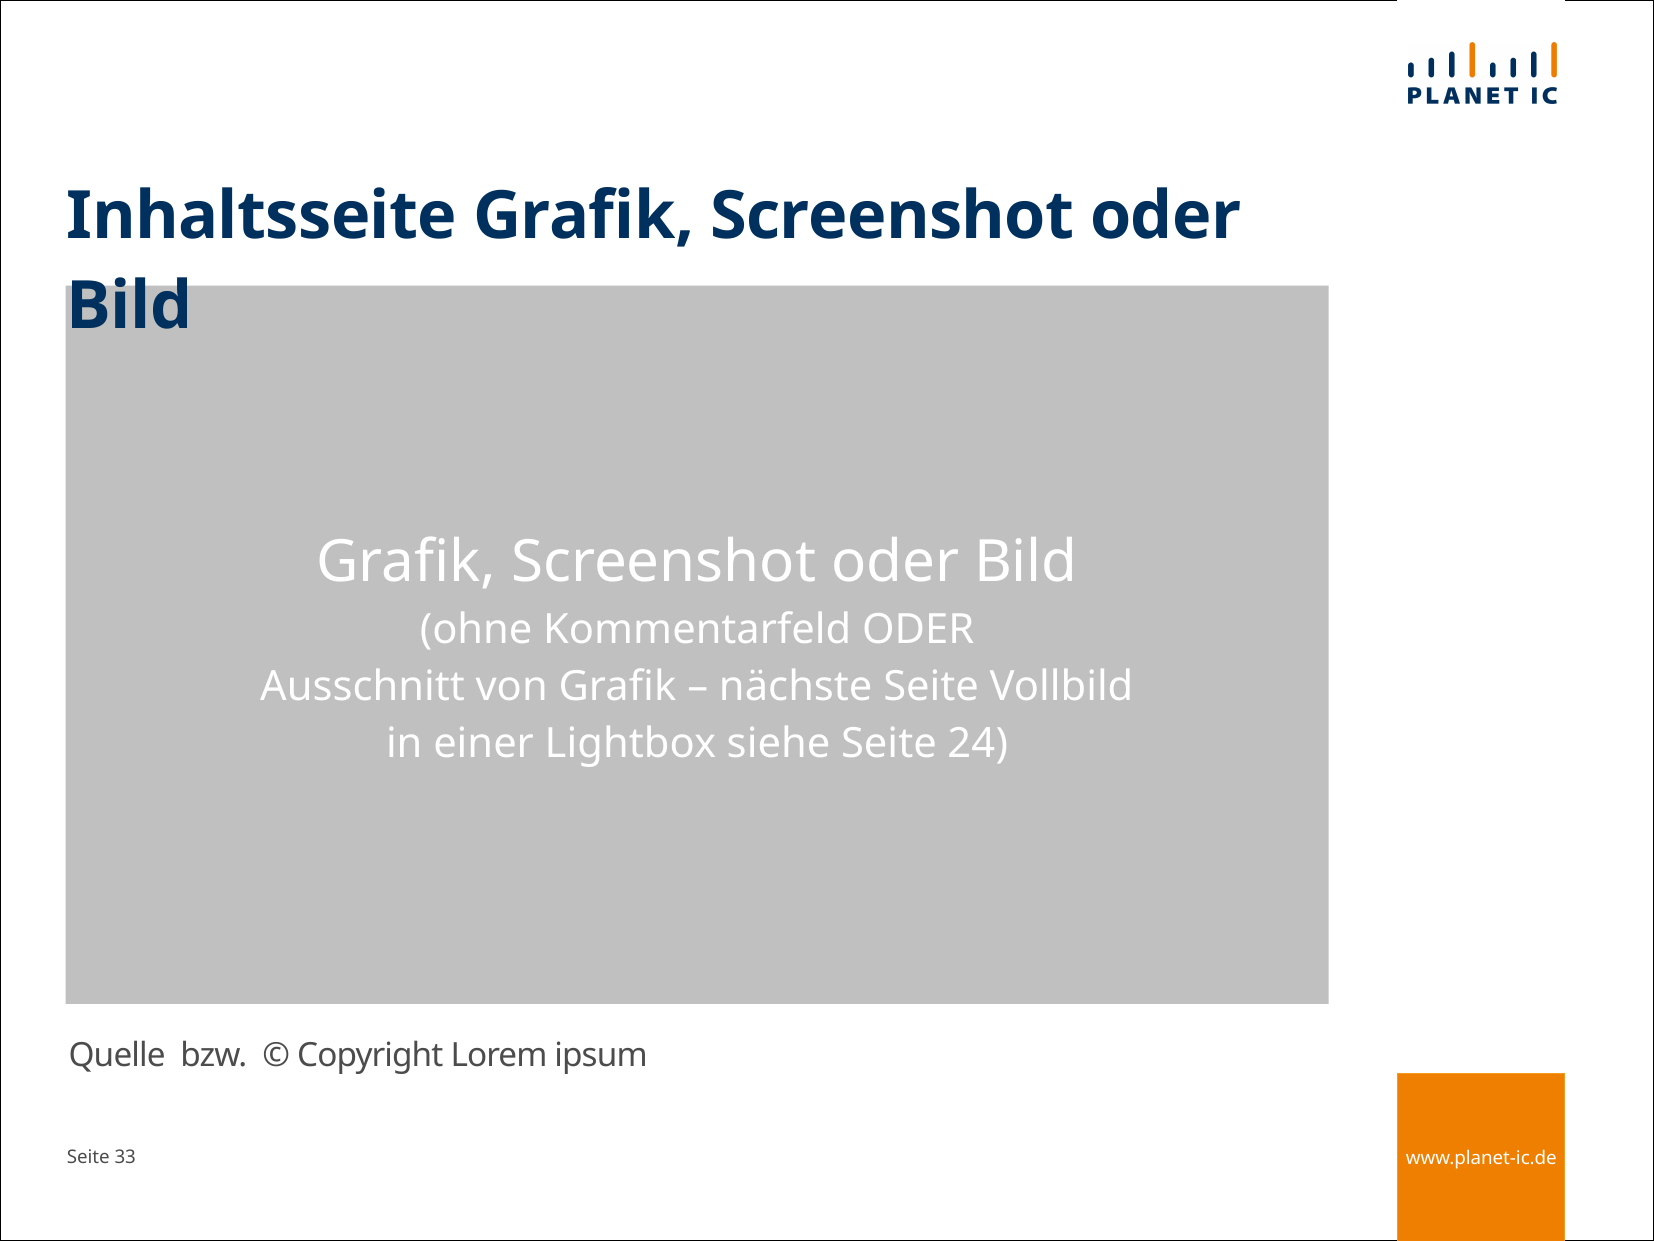

Inhaltsseite Grafik, Screenshot oder Bild
Grafik, Screenshot oder Bild
(ohne Kommentarfeld ODER
Ausschnitt von Grafik – nächste Seite Vollbild
in einer Lightbox siehe Seite 24)
Quelle bzw. © Copyright Lorem ipsum